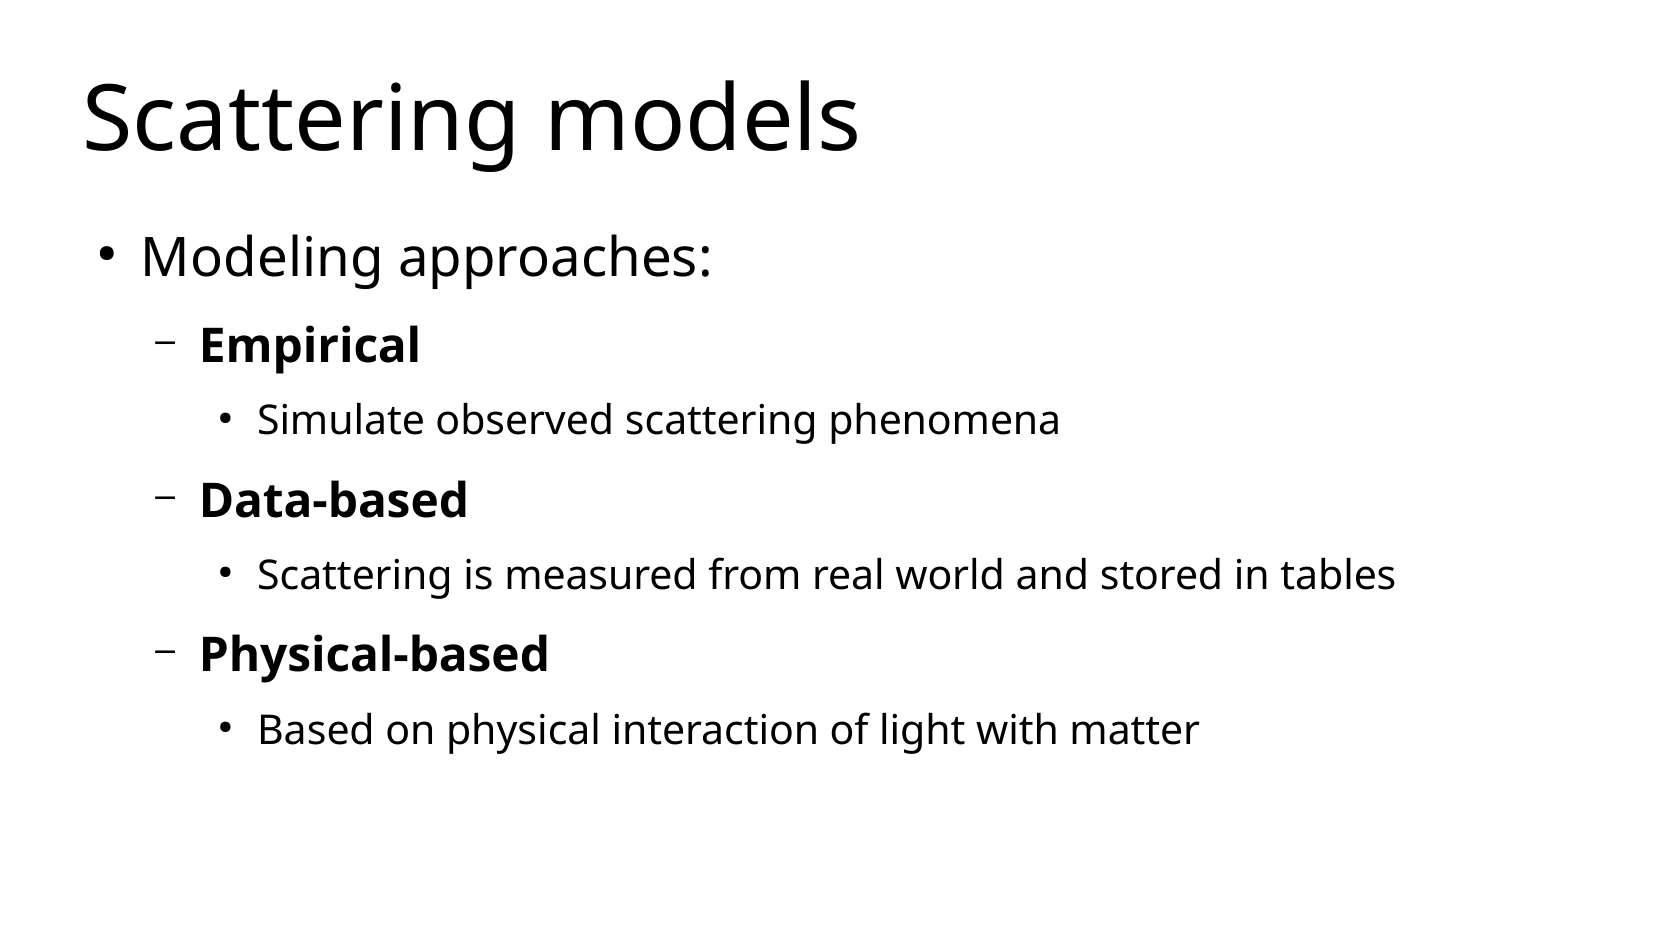

# Scattering models
Modeling approaches:
Empirical
Simulate observed scattering phenomena
Data-based
Scattering is measured from real world and stored in tables
Physical-based
Based on physical interaction of light with matter